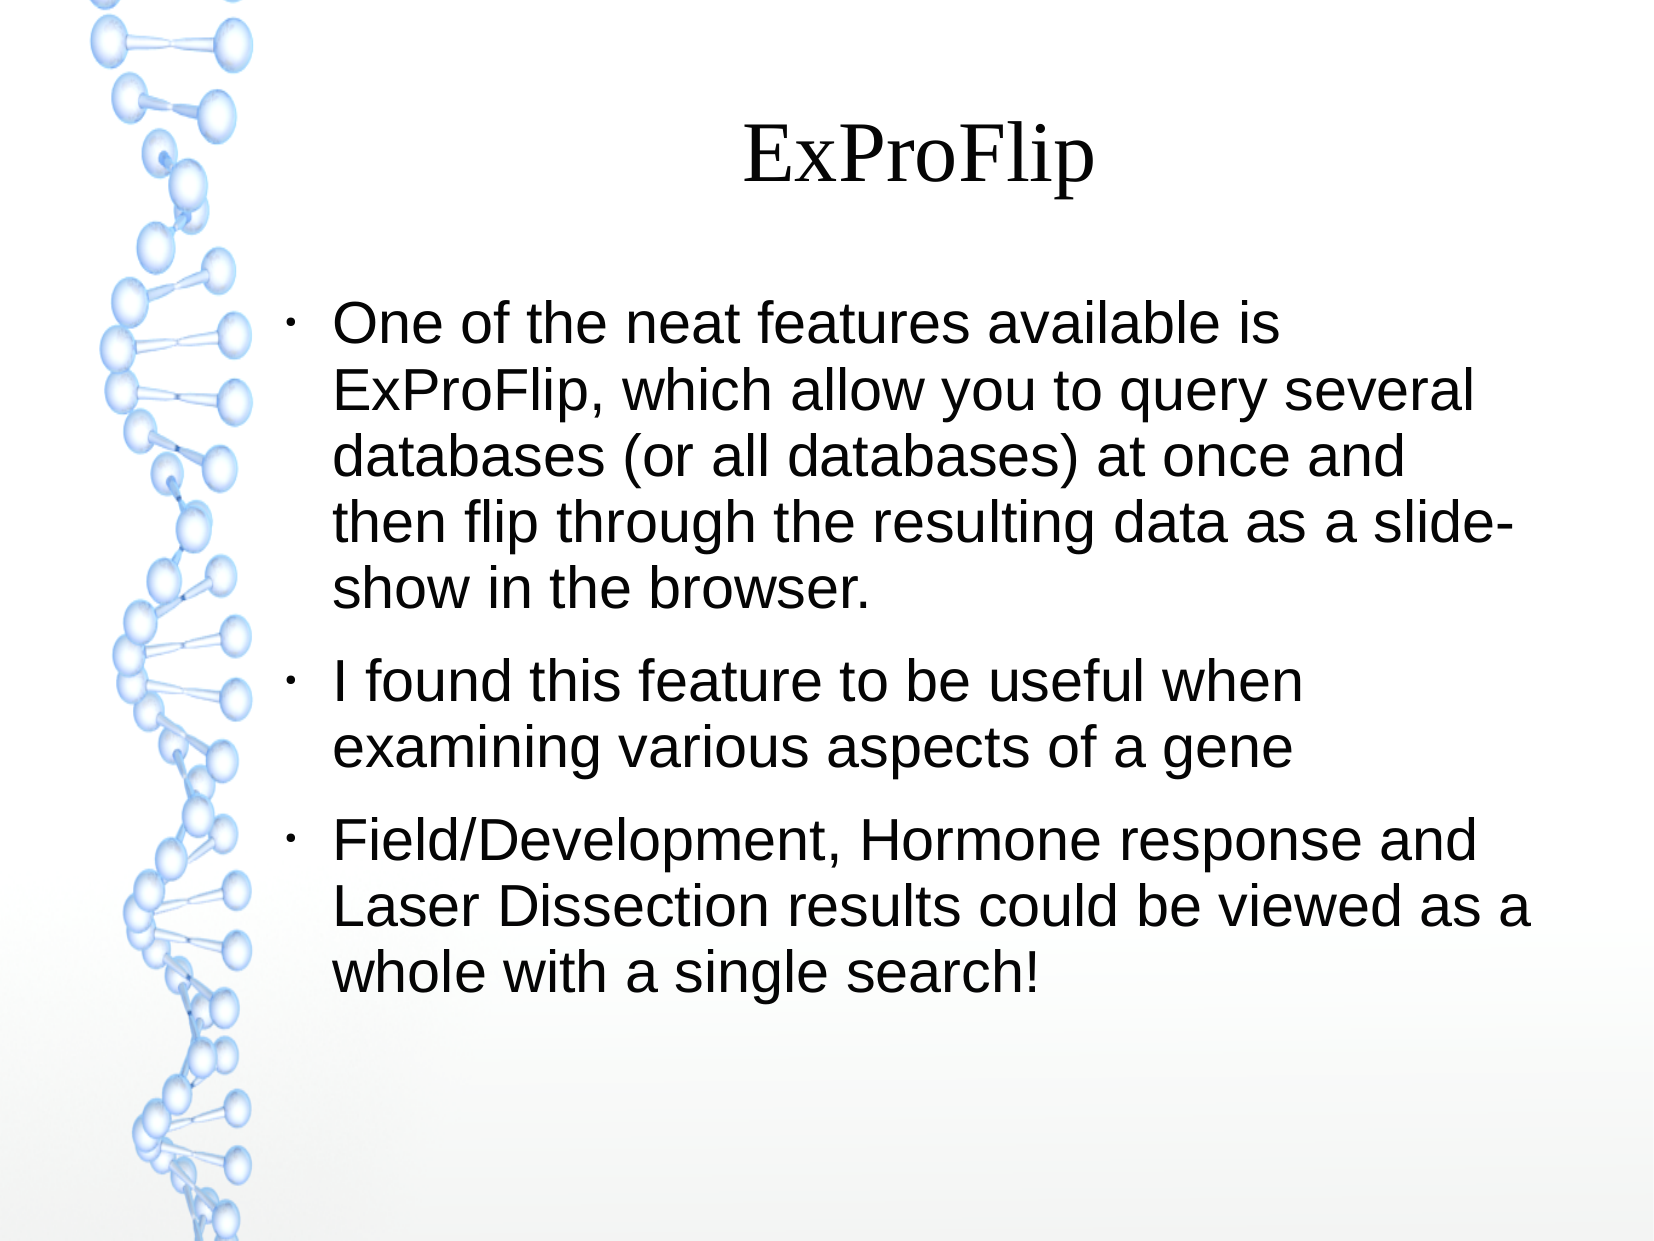

# ExProFlip
One of the neat features available is ExProFlip, which allow you to query several databases (or all databases) at once and then flip through the resulting data as a slide-show in the browser.
I found this feature to be useful when examining various aspects of a gene
Field/Development, Hormone response and Laser Dissection results could be viewed as a whole with a single search!